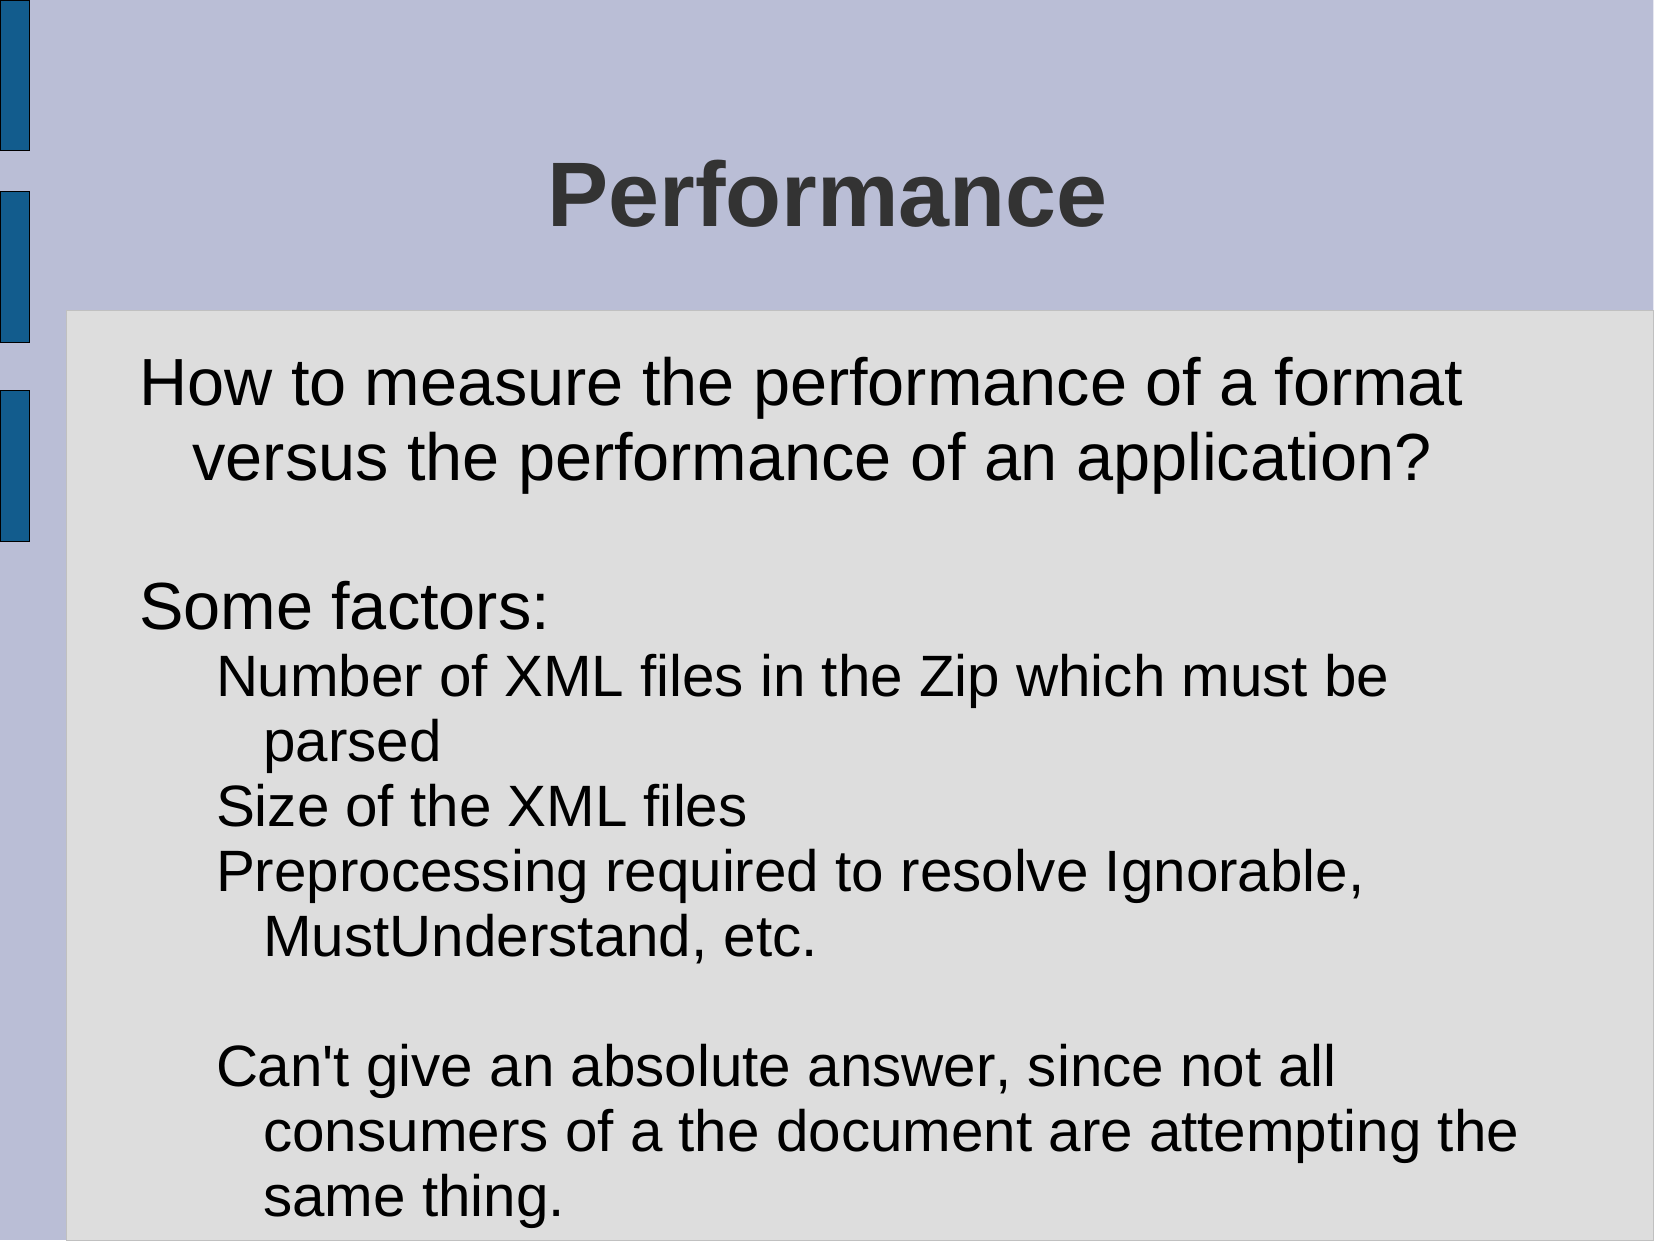

# Performance
How to measure the performance of a format versus the performance of an application?
Some factors:
Number of XML files in the Zip which must be parsed
Size of the XML files
Preprocessing required to resolve Ignorable, MustUnderstand, etc.
Can't give an absolute answer, since not all consumers of a the document are attempting the same thing.